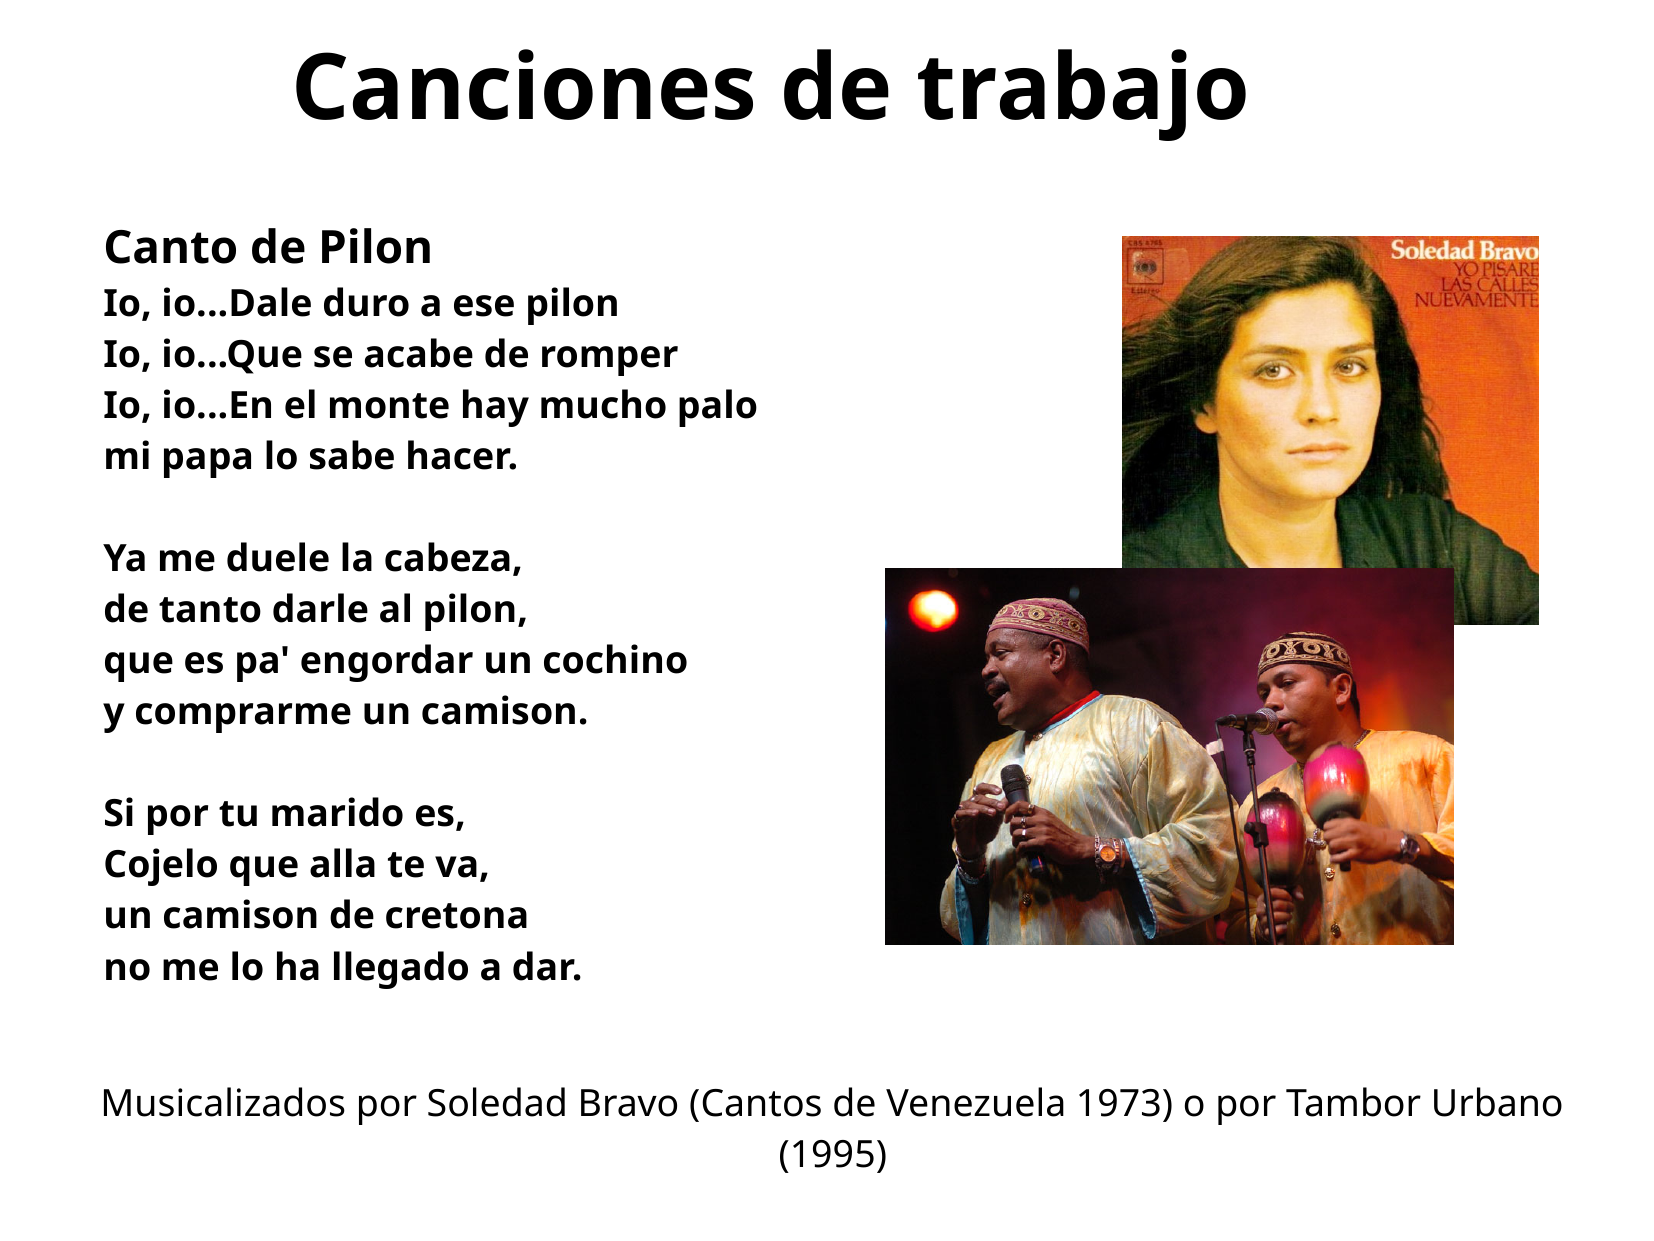

Canciones de trabajo
Canto de Pilon
Io, io...Dale duro a ese pilon
Io, io...Que se acabe de romper
Io, io...En el monte hay mucho palo
mi papa lo sabe hacer.
Ya me duele la cabeza,
de tanto darle al pilon,
que es pa' engordar un cochino
y comprarme un camison.
Si por tu marido es,
Cojelo que alla te va,
un camison de cretona
no me lo ha llegado a dar.
Musicalizados por Soledad Bravo (Cantos de Venezuela 1973) o por Tambor Urbano (1995)